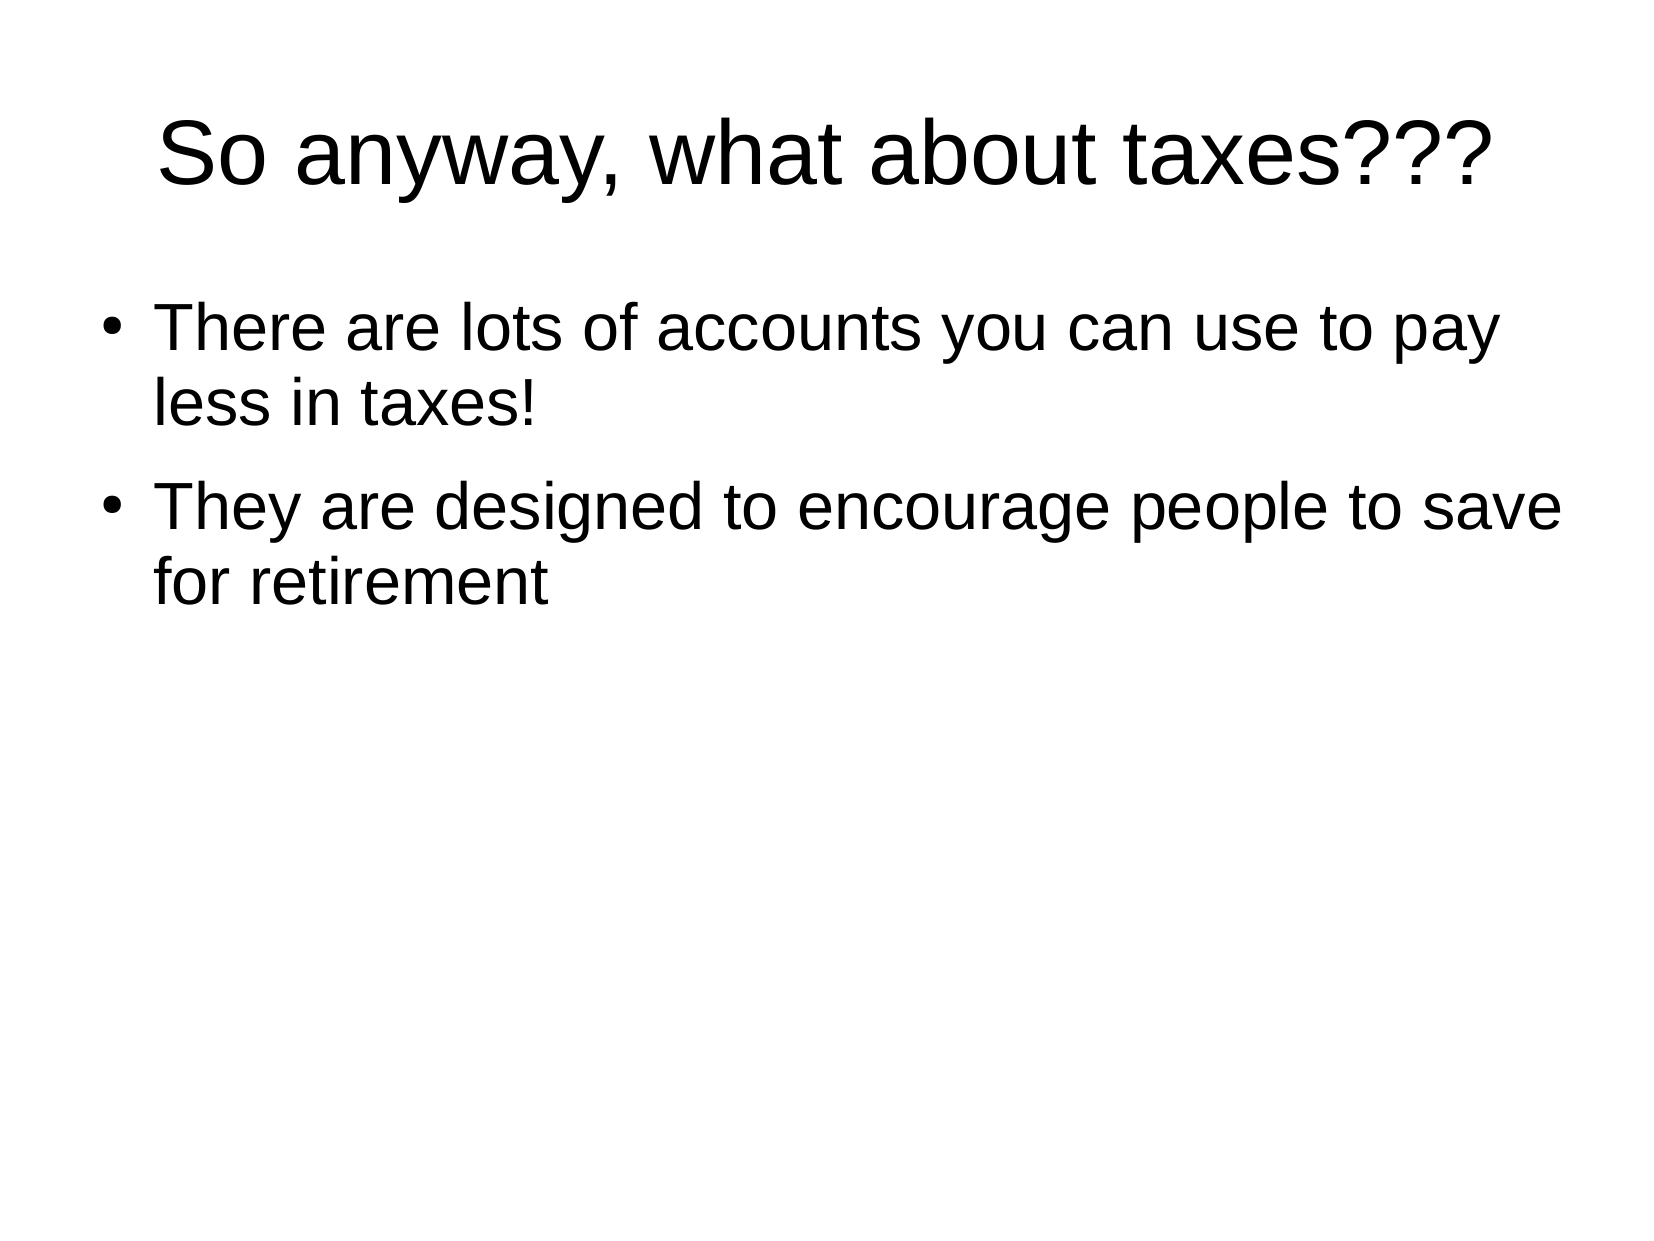

# So anyway, what about taxes???
There are lots of accounts you can use to pay less in taxes!
They are designed to encourage people to save for retirement